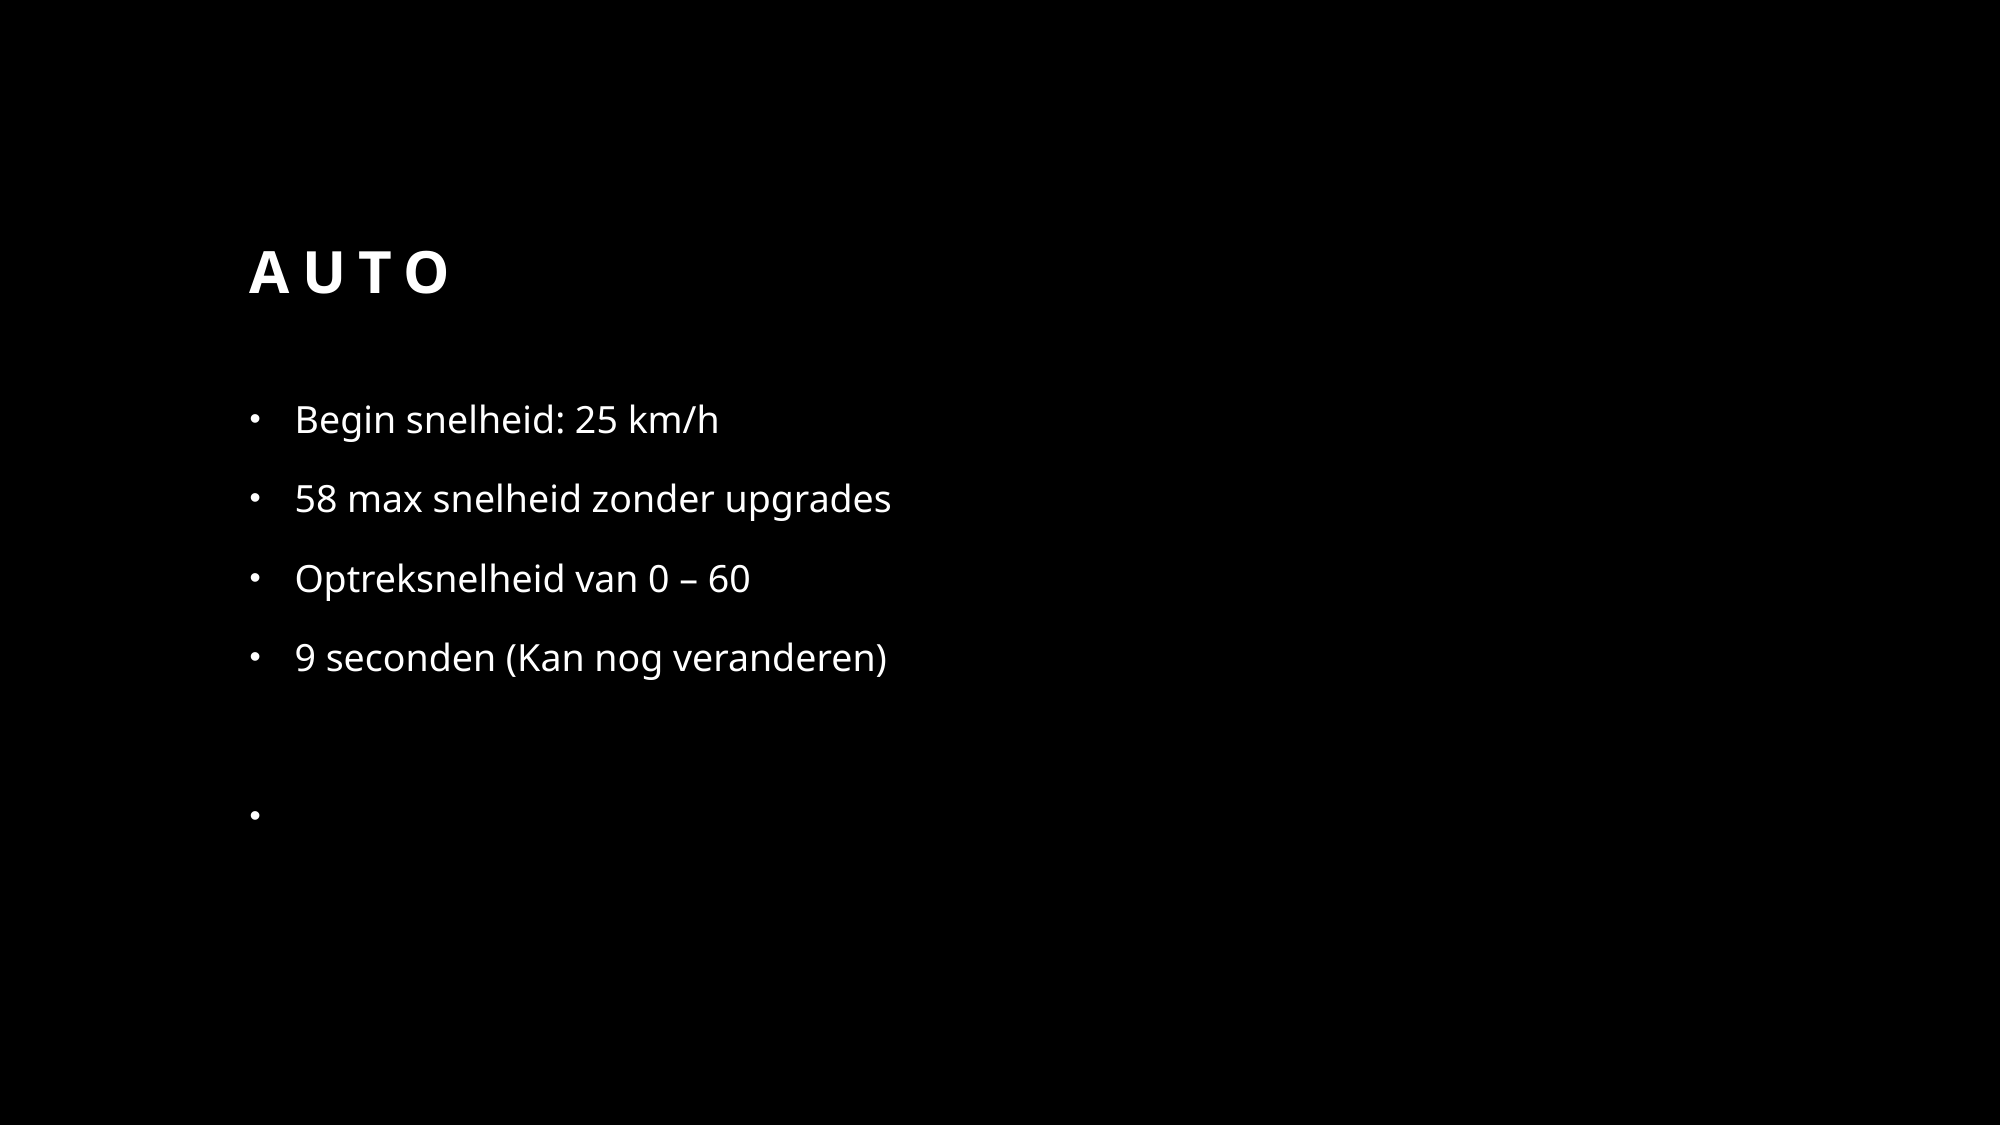

# Auto
Begin snelheid: 25 km/h
58 max snelheid zonder upgrades
Optreksnelheid van 0 – 60
9 seconden (Kan nog veranderen)